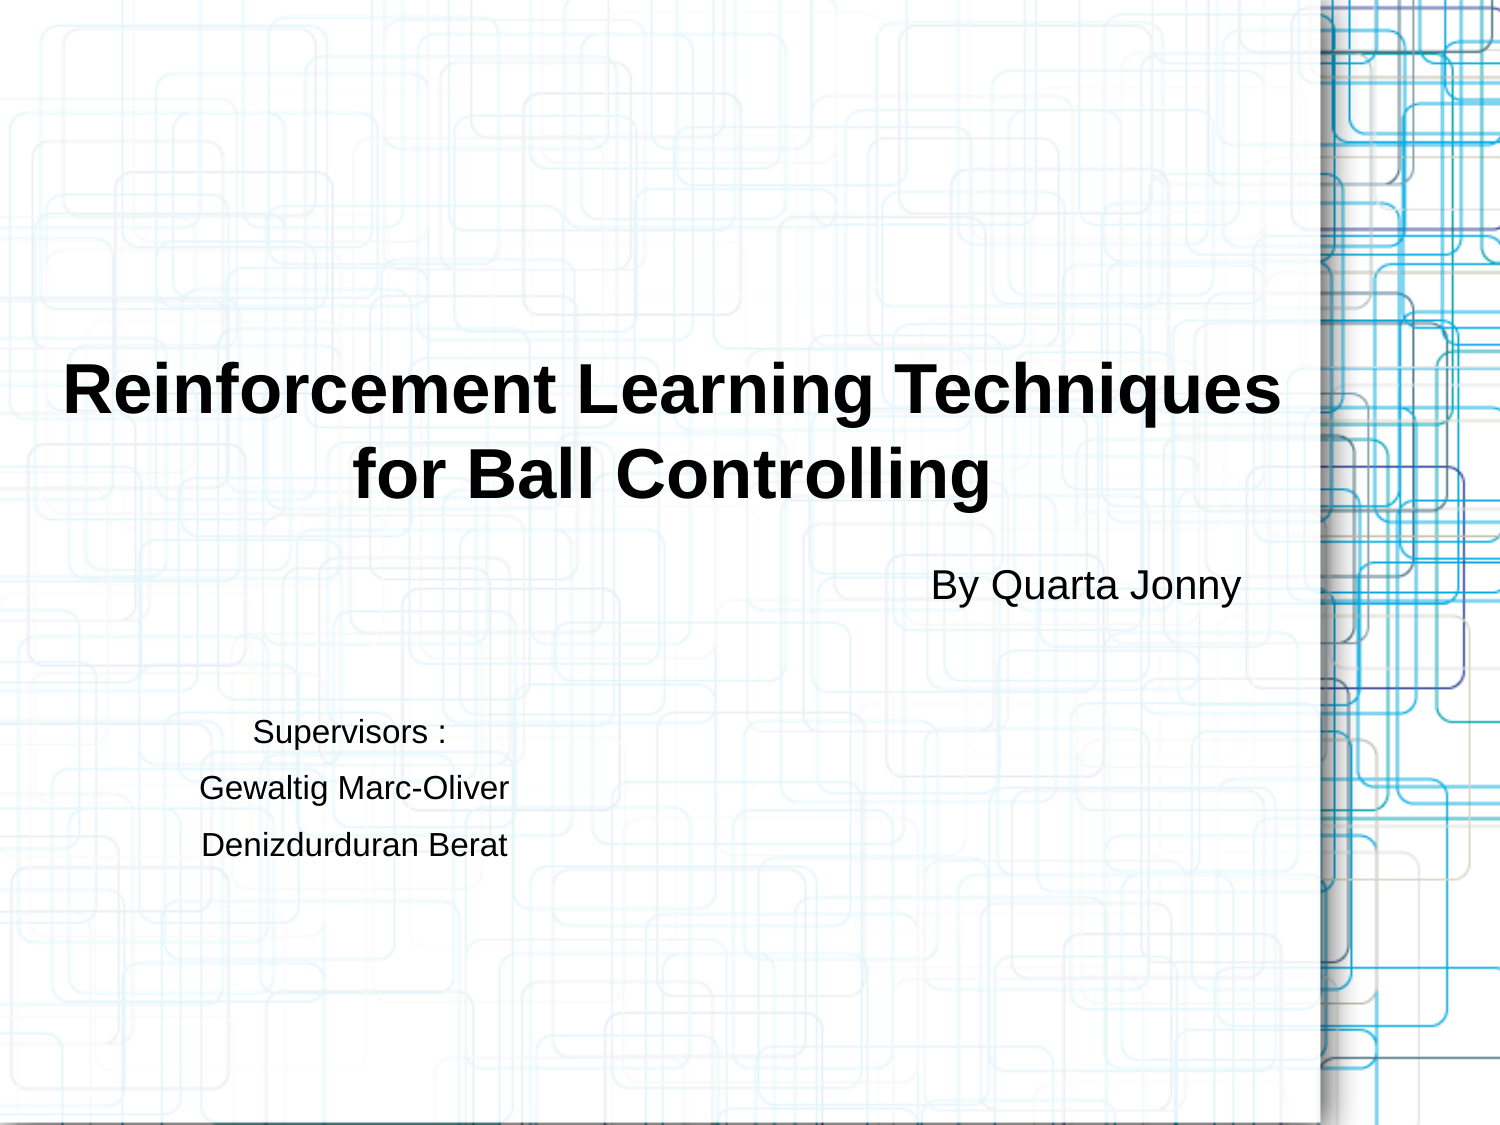

# Reinforcement Learning Techniques for Ball Controlling
By Quarta Jonny
Supervisors :
Gewaltig Marc-Oliver
Denizdurduran Berat